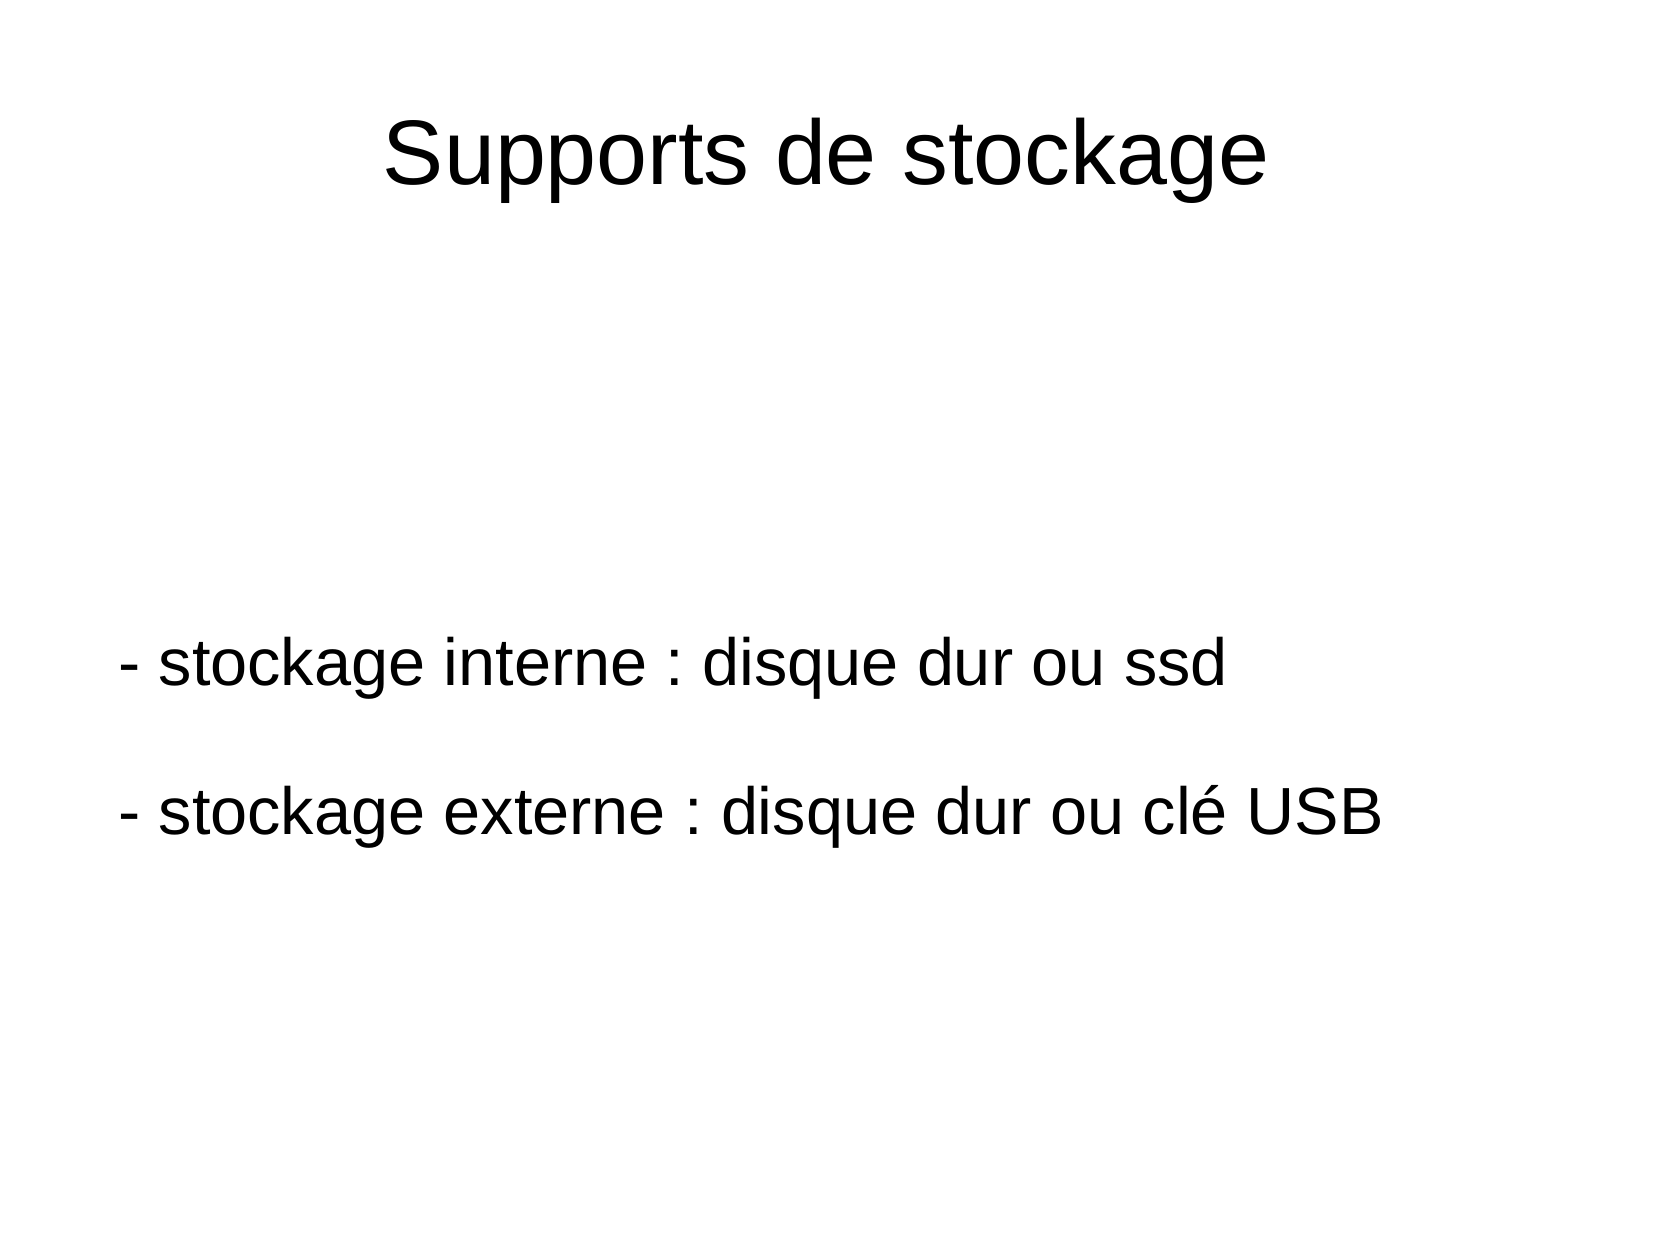

Supports de stockage
# - stockage interne : disque dur ou ssd
- stockage externe : disque dur ou clé USB